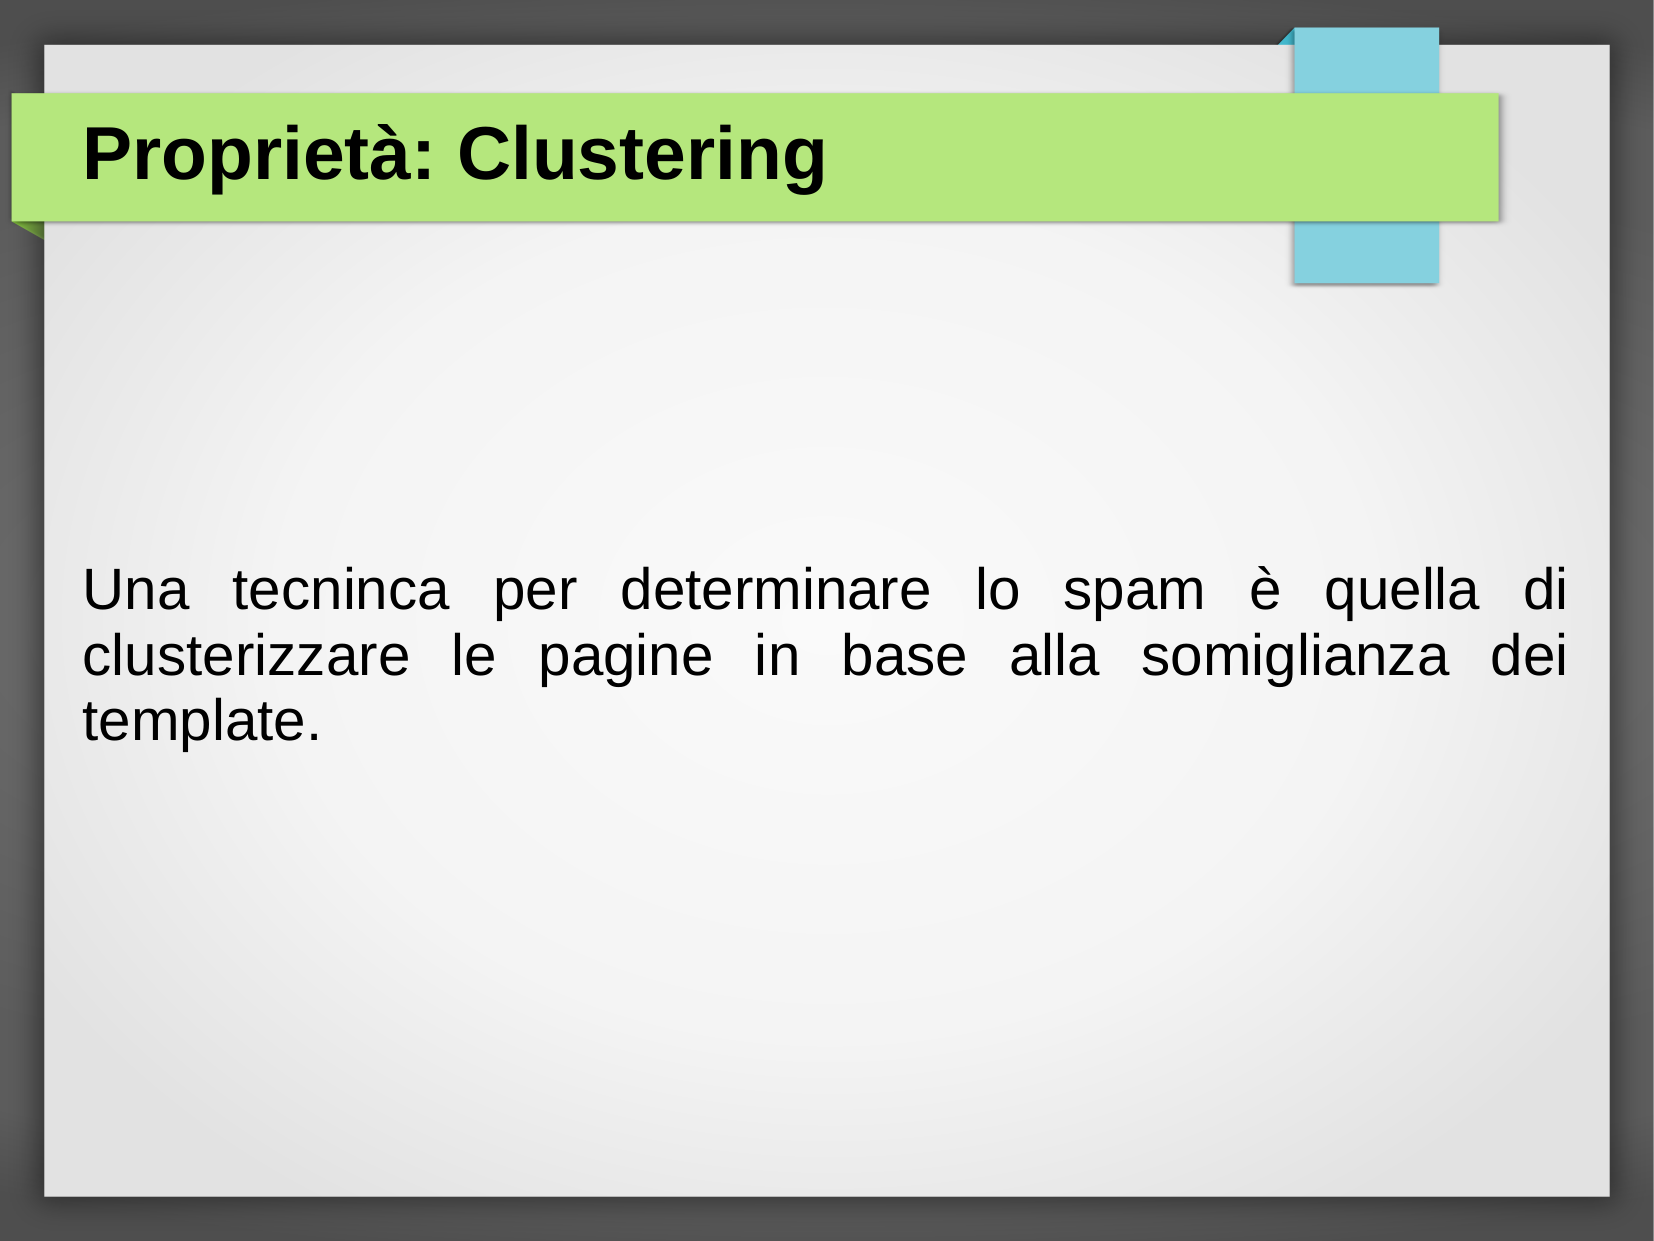

# Proprietà: Clustering
Una tecninca per determinare lo spam è quella di clusterizzare le pagine in base alla somiglianza dei template.